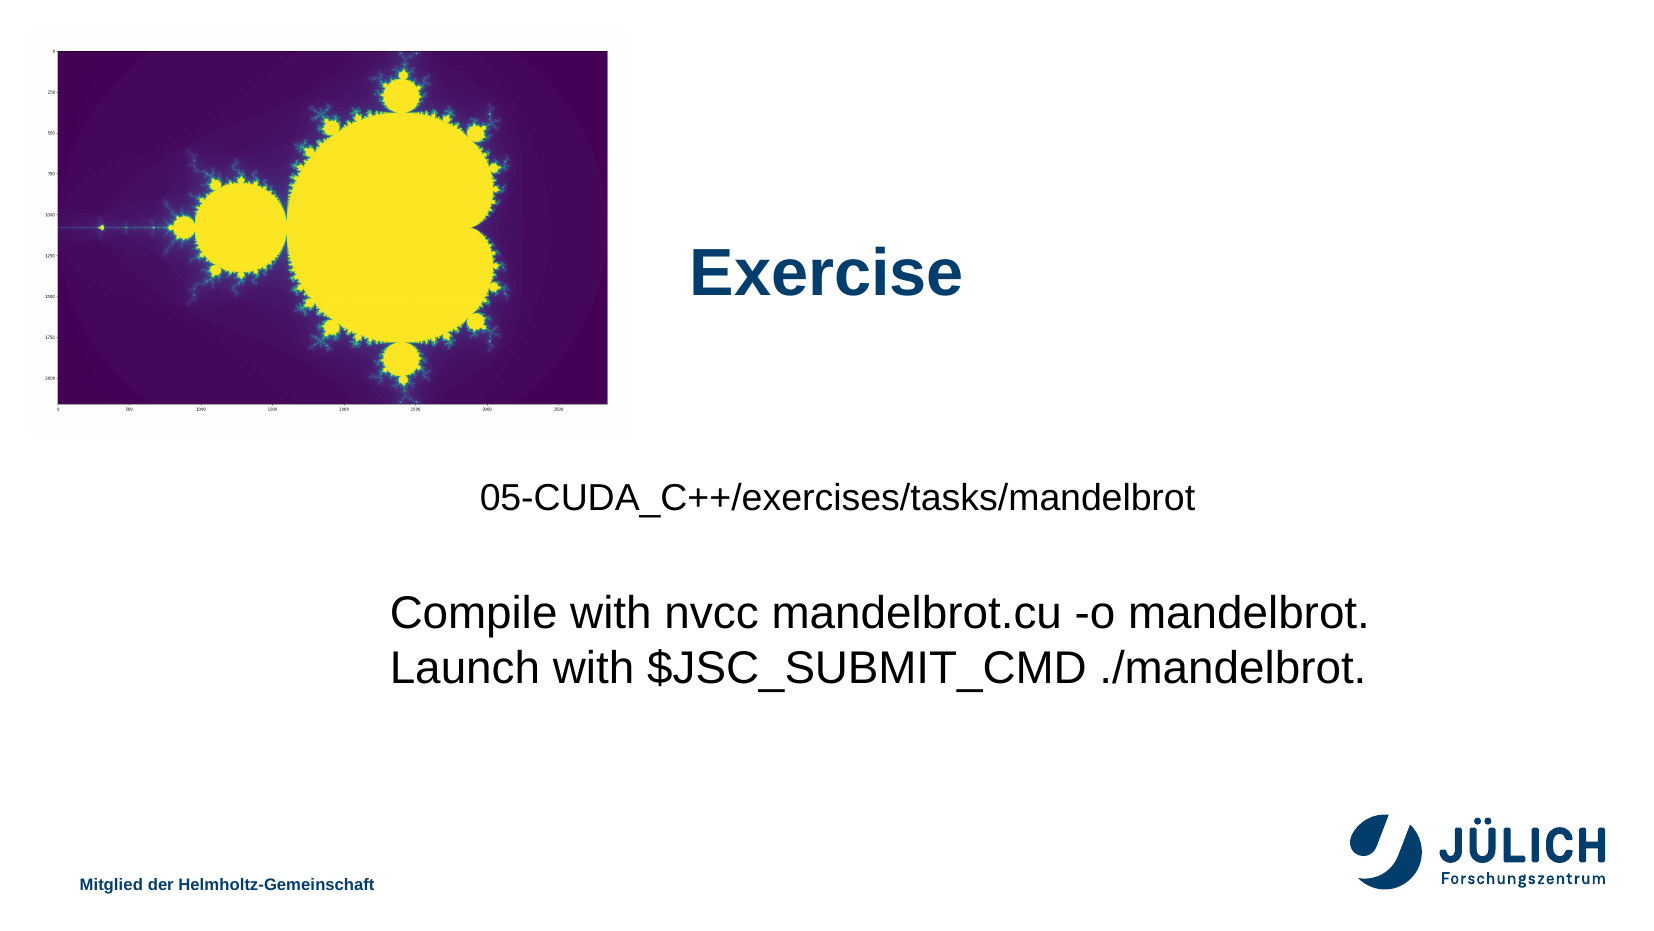

# Exercise
05-CUDA_C++/exercises/tasks/mandelbrot
Compile with nvcc mandelbrot.cu -o mandelbrot.
Launch with $JSC_SUBMIT_CMD ./mandelbrot.